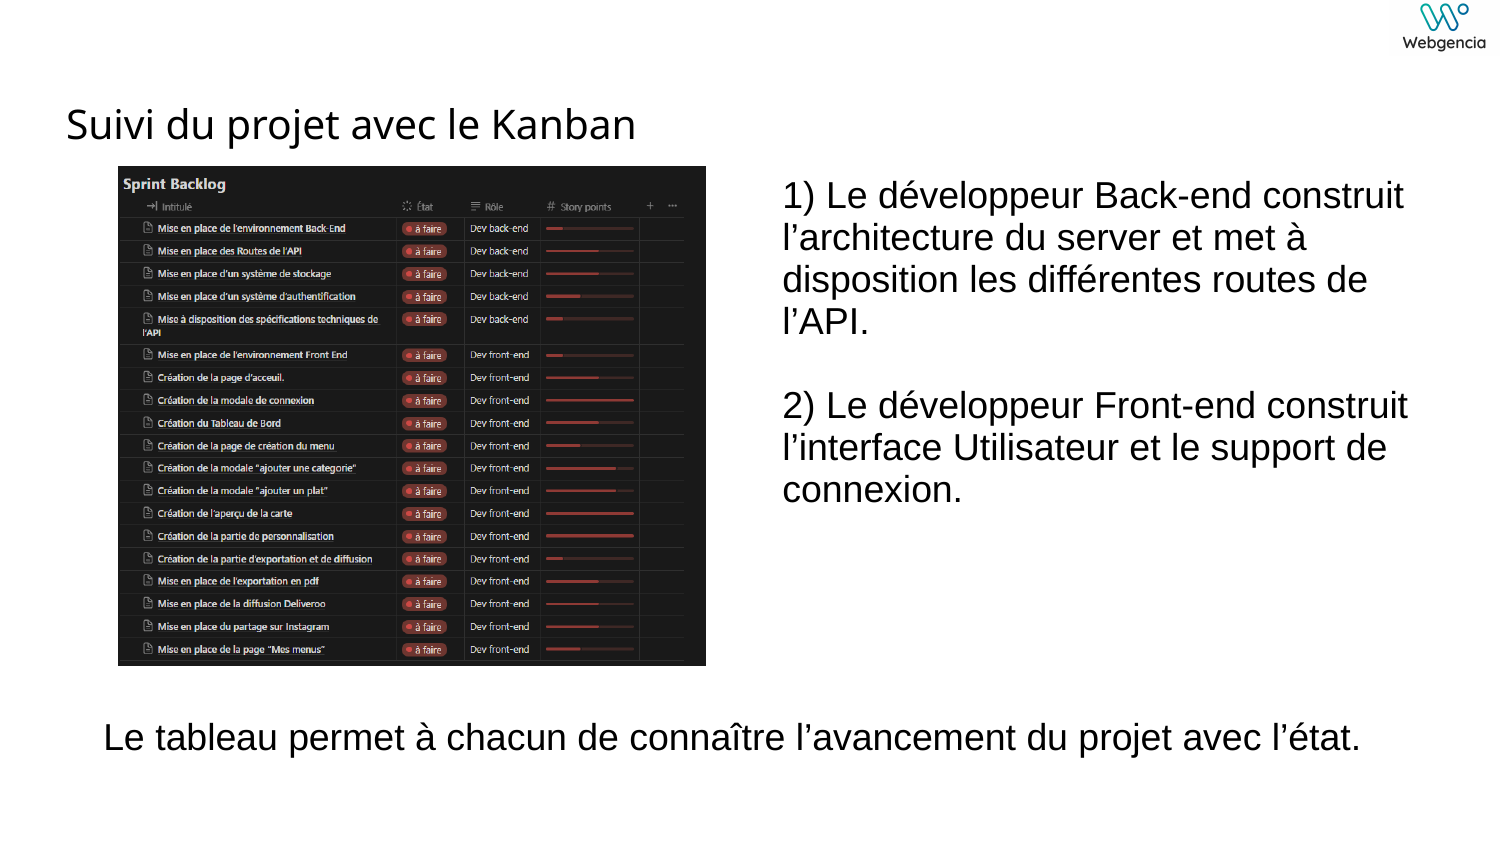

Explication des User Stories (US), tâches attribuées, etc.
Explication de comment le tableau facilite le suivi et la coordination de l'équipe.
Ne pas oublier la mise en public du lien du tableau
# Suivi du projet avec le Kanban
1) Le développeur Back-end construit l’architecture du server et met à disposition les différentes routes de l’API.
2) Le développeur Front-end construit l’interface Utilisateur et le support de connexion.
Le tableau permet à chacun de connaître l’avancement du projet avec l’état.